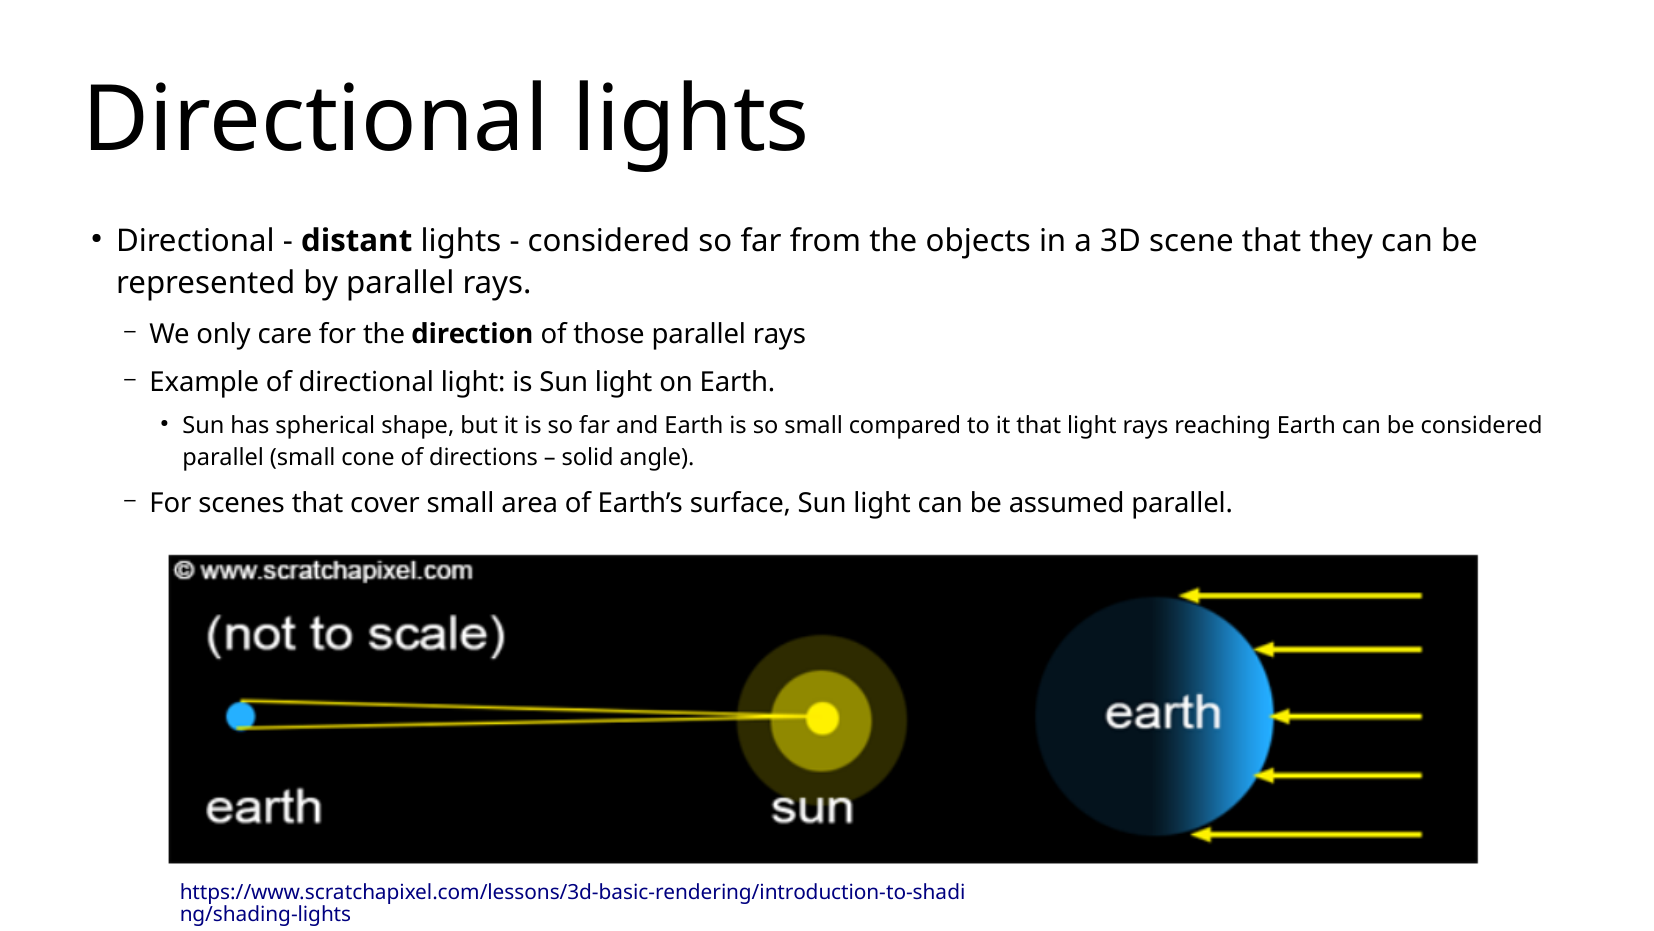

# Directional lights
Directional - distant lights - considered so far from the objects in a 3D scene that they can be represented by parallel rays.
We only care for the direction of those parallel rays
Example of directional light: is Sun light on Earth.
Sun has spherical shape, but it is so far and Earth is so small compared to it that light rays reaching Earth can be considered parallel (small cone of directions – solid angle).
For scenes that cover small area of Earth’s surface, Sun light can be assumed parallel.
https://www.scratchapixel.com/lessons/3d-basic-rendering/introduction-to-shading/shading-lights